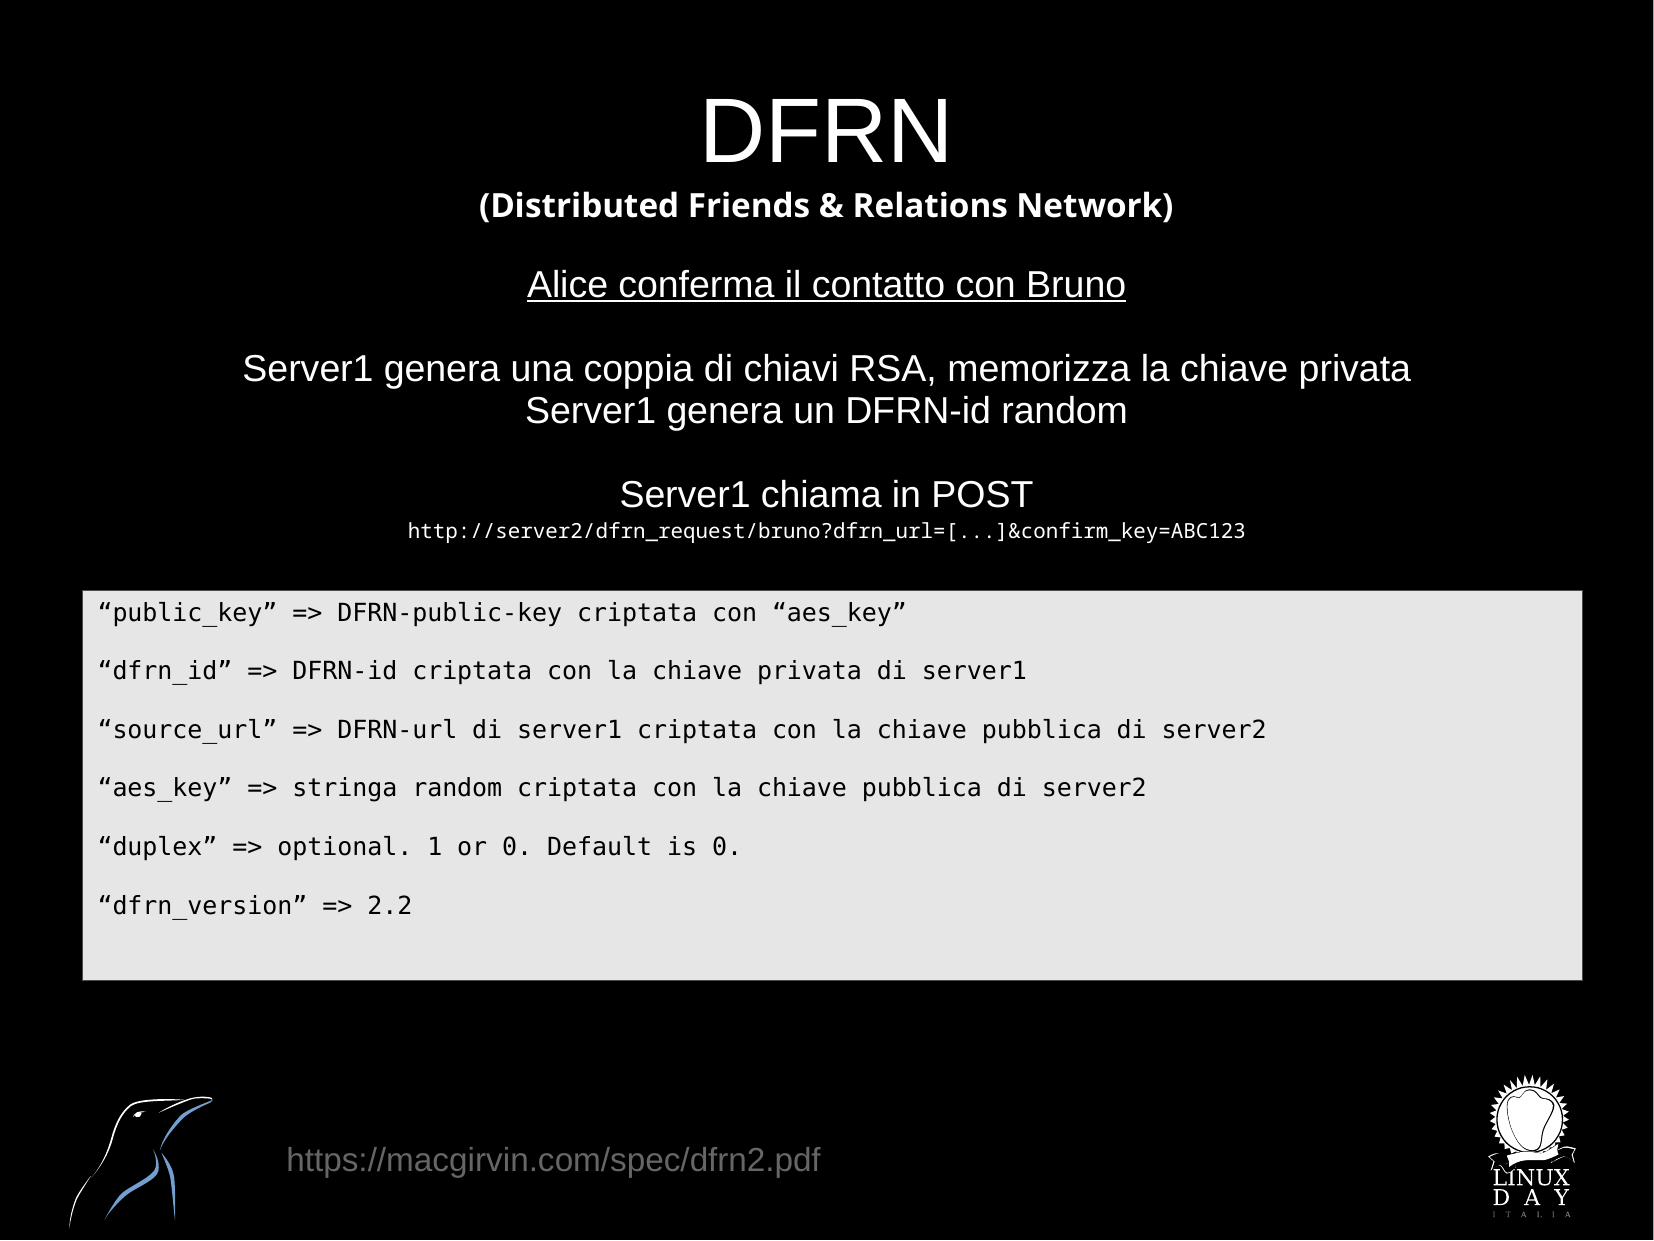

# DFRN (Distributed Friends & Relations Network)
Alice conferma il contatto con Bruno
Server1 genera una coppia di chiavi RSA, memorizza la chiave privata
Server1 genera un DFRN-id random
Server1 chiama in POST
http://server2/dfrn_request/bruno?dfrn_url=[...]&confirm_key=ABC123
“public_key” => DFRN-public-key criptata con “aes_key”
“dfrn_id” => DFRN-id criptata con la chiave privata di server1
“source_url” => DFRN-url di server1 criptata con la chiave pubblica di server2
“aes_key” => stringa random criptata con la chiave pubblica di server2
“duplex” => optional. 1 or 0. Default is 0.
“dfrn_version” => 2.2
https://macgirvin.com/spec/dfrn2.pdf